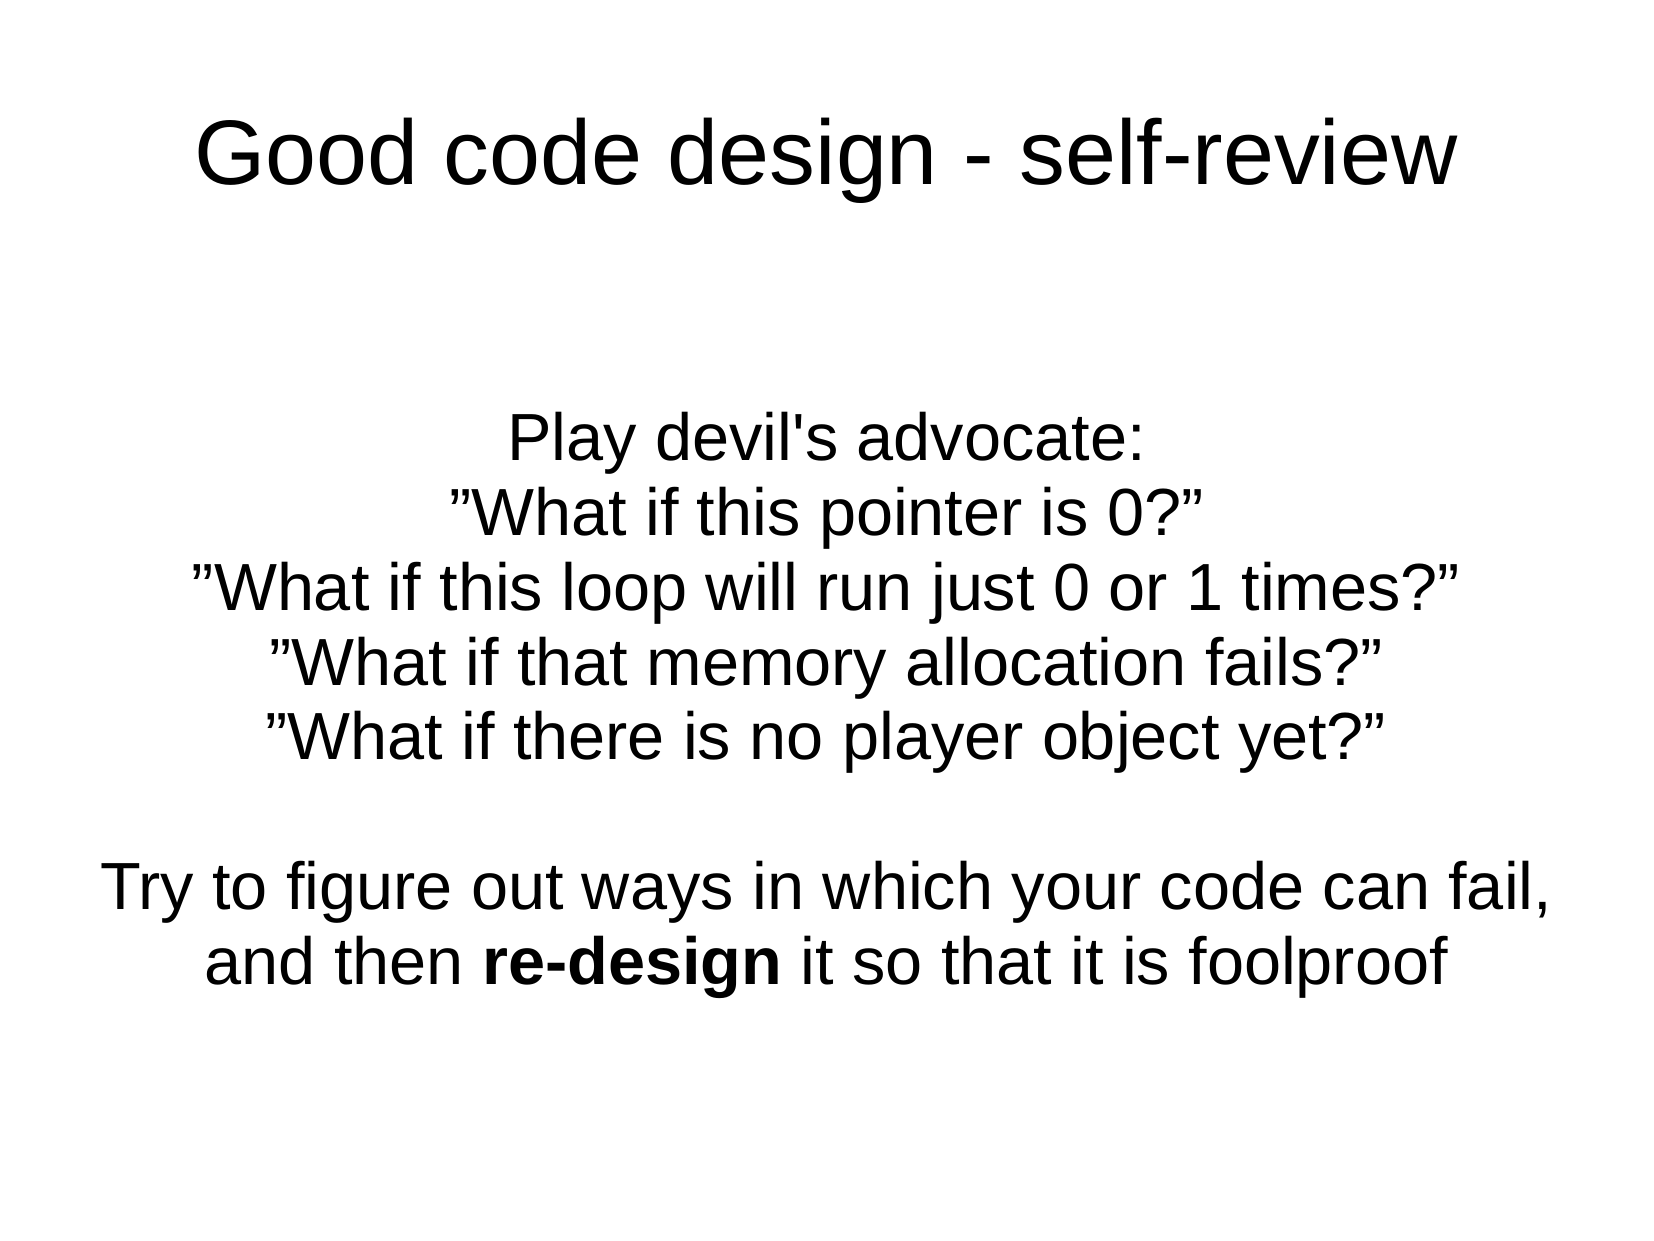

# Good code design - self-review
Play devil's advocate:
”What if this pointer is 0?”
”What if this loop will run just 0 or 1 times?”
”What if that memory allocation fails?”
”What if there is no player object yet?”
Try to figure out ways in which your code can fail, and then re-design it so that it is foolproof